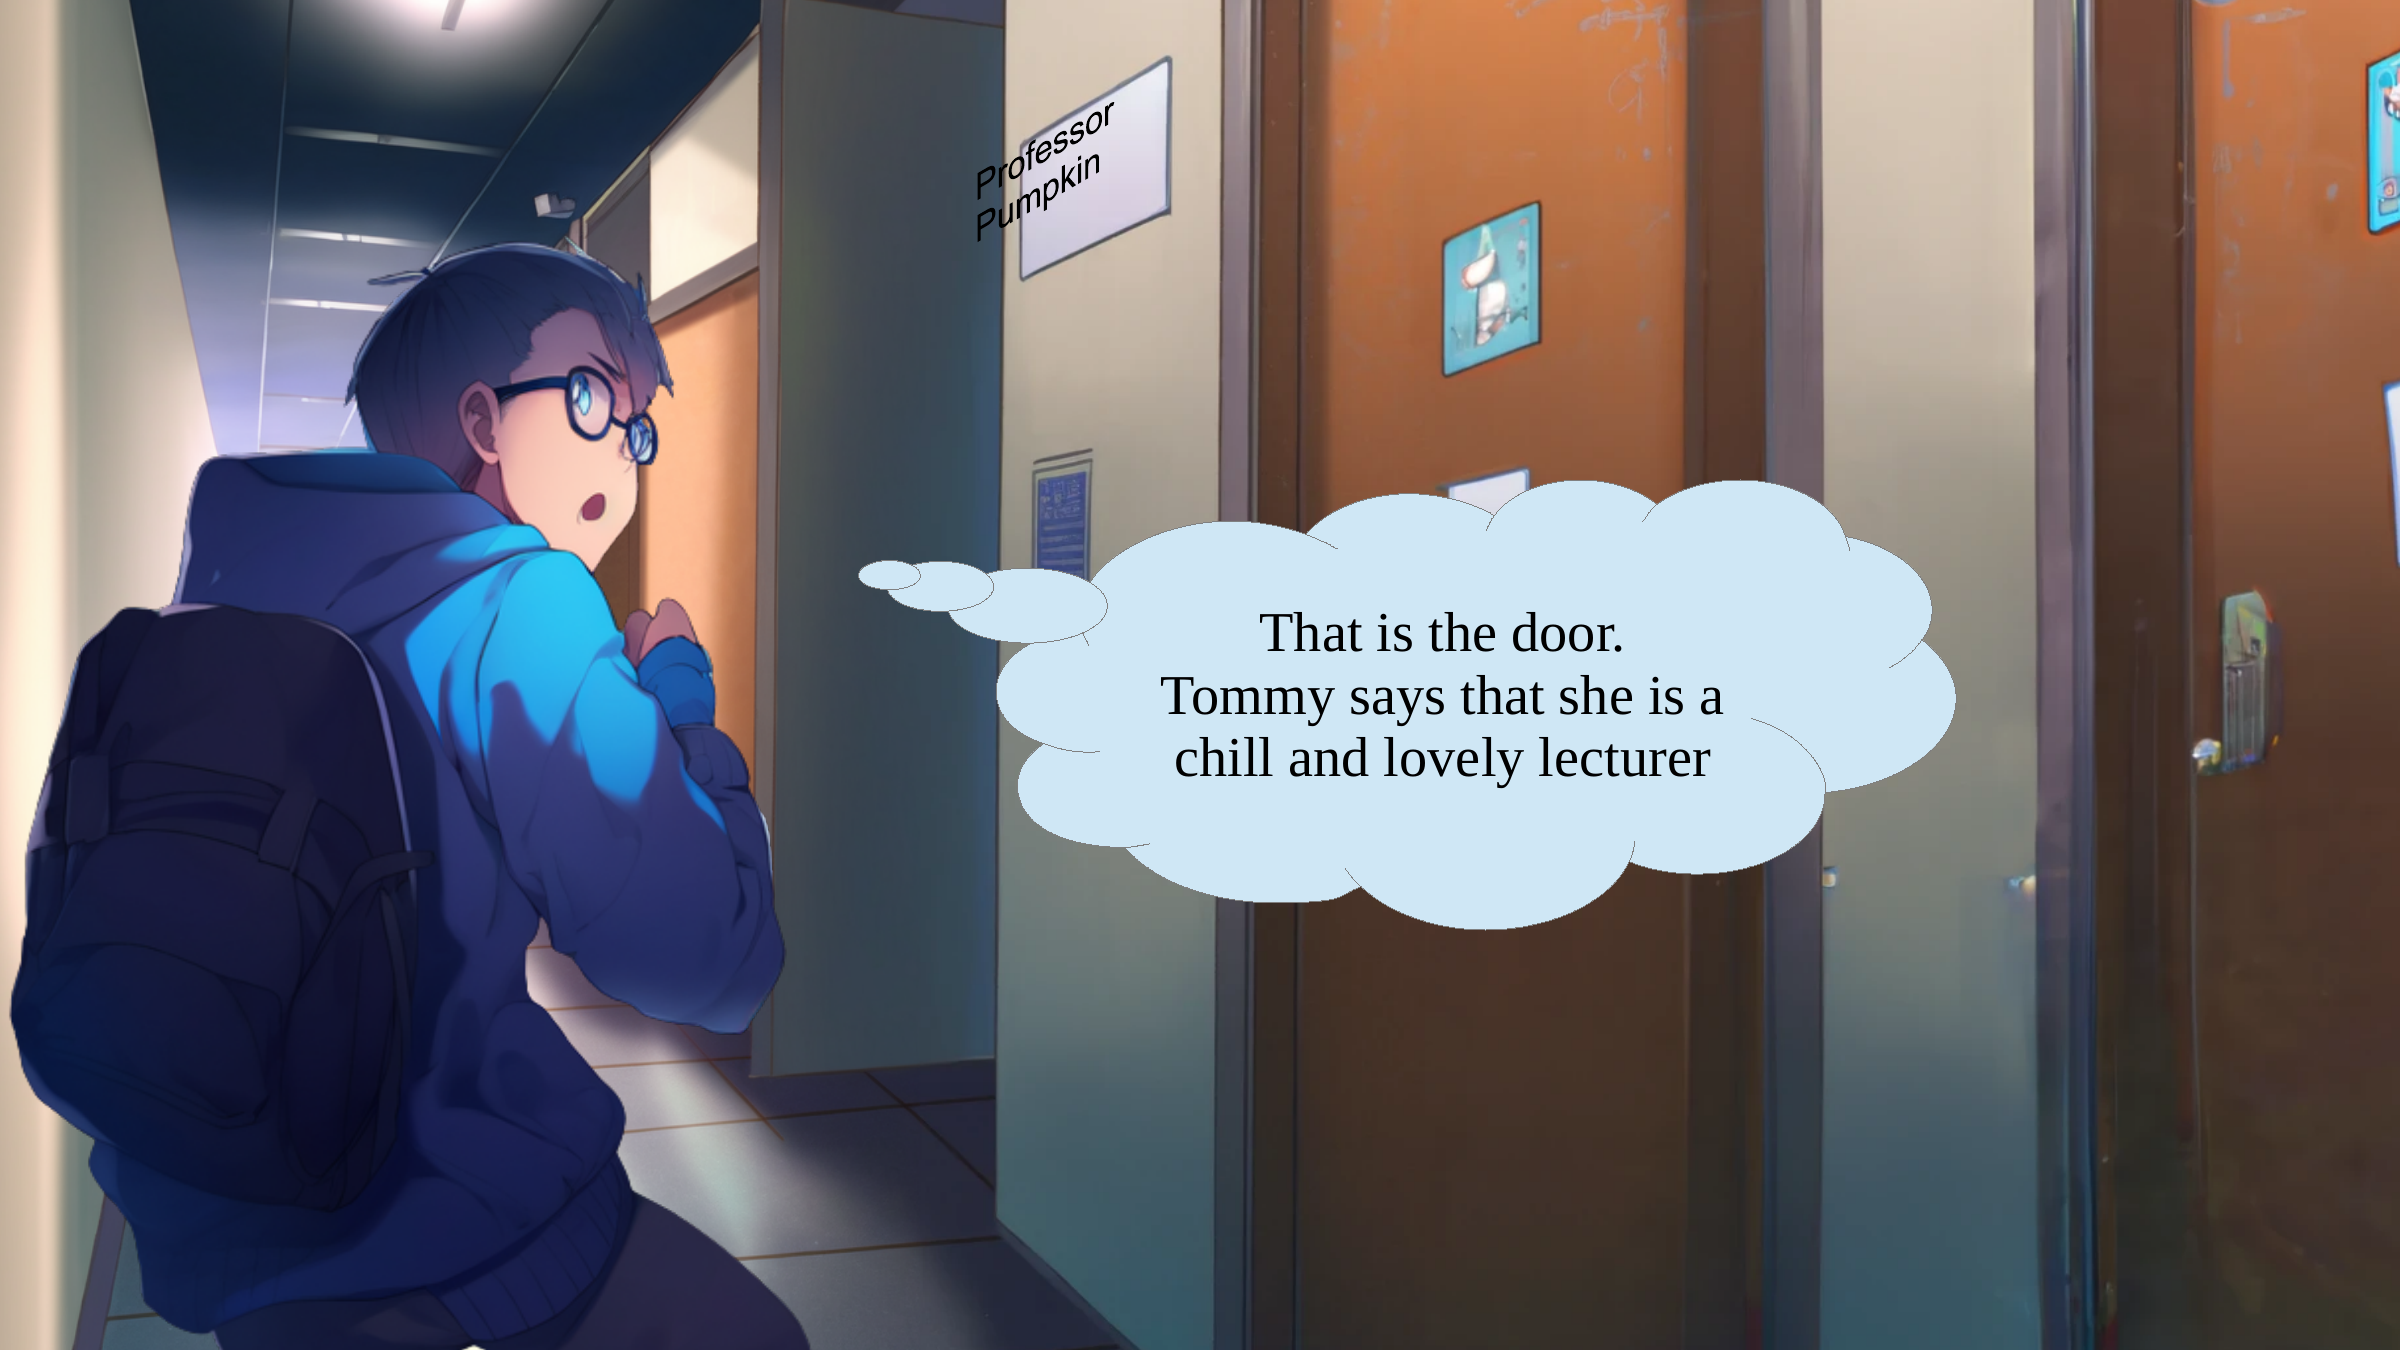

That is the door.
Tommy says that she is a chill and lovely lecturer